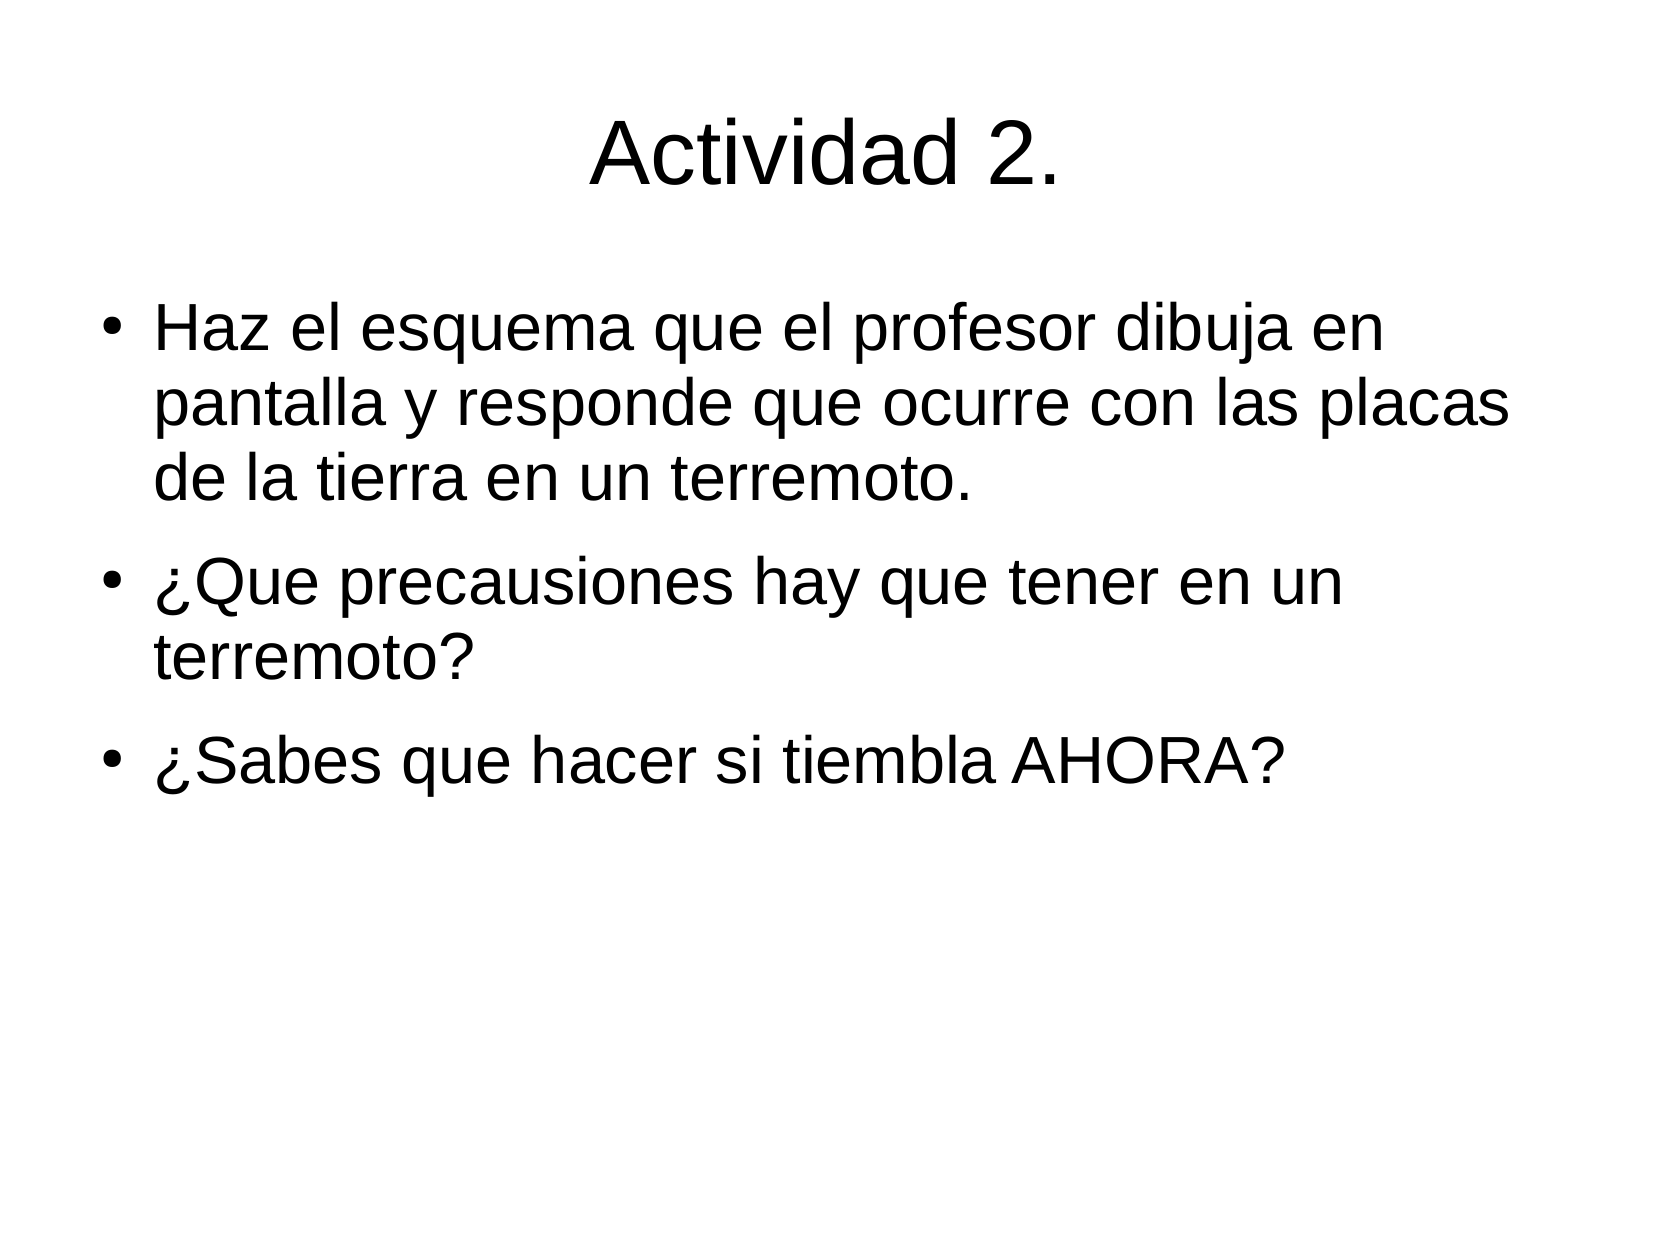

# Actividad 2.
Haz el esquema que el profesor dibuja en pantalla y responde que ocurre con las placas de la tierra en un terremoto.
¿Que precausiones hay que tener en un terremoto?
¿Sabes que hacer si tiembla AHORA?